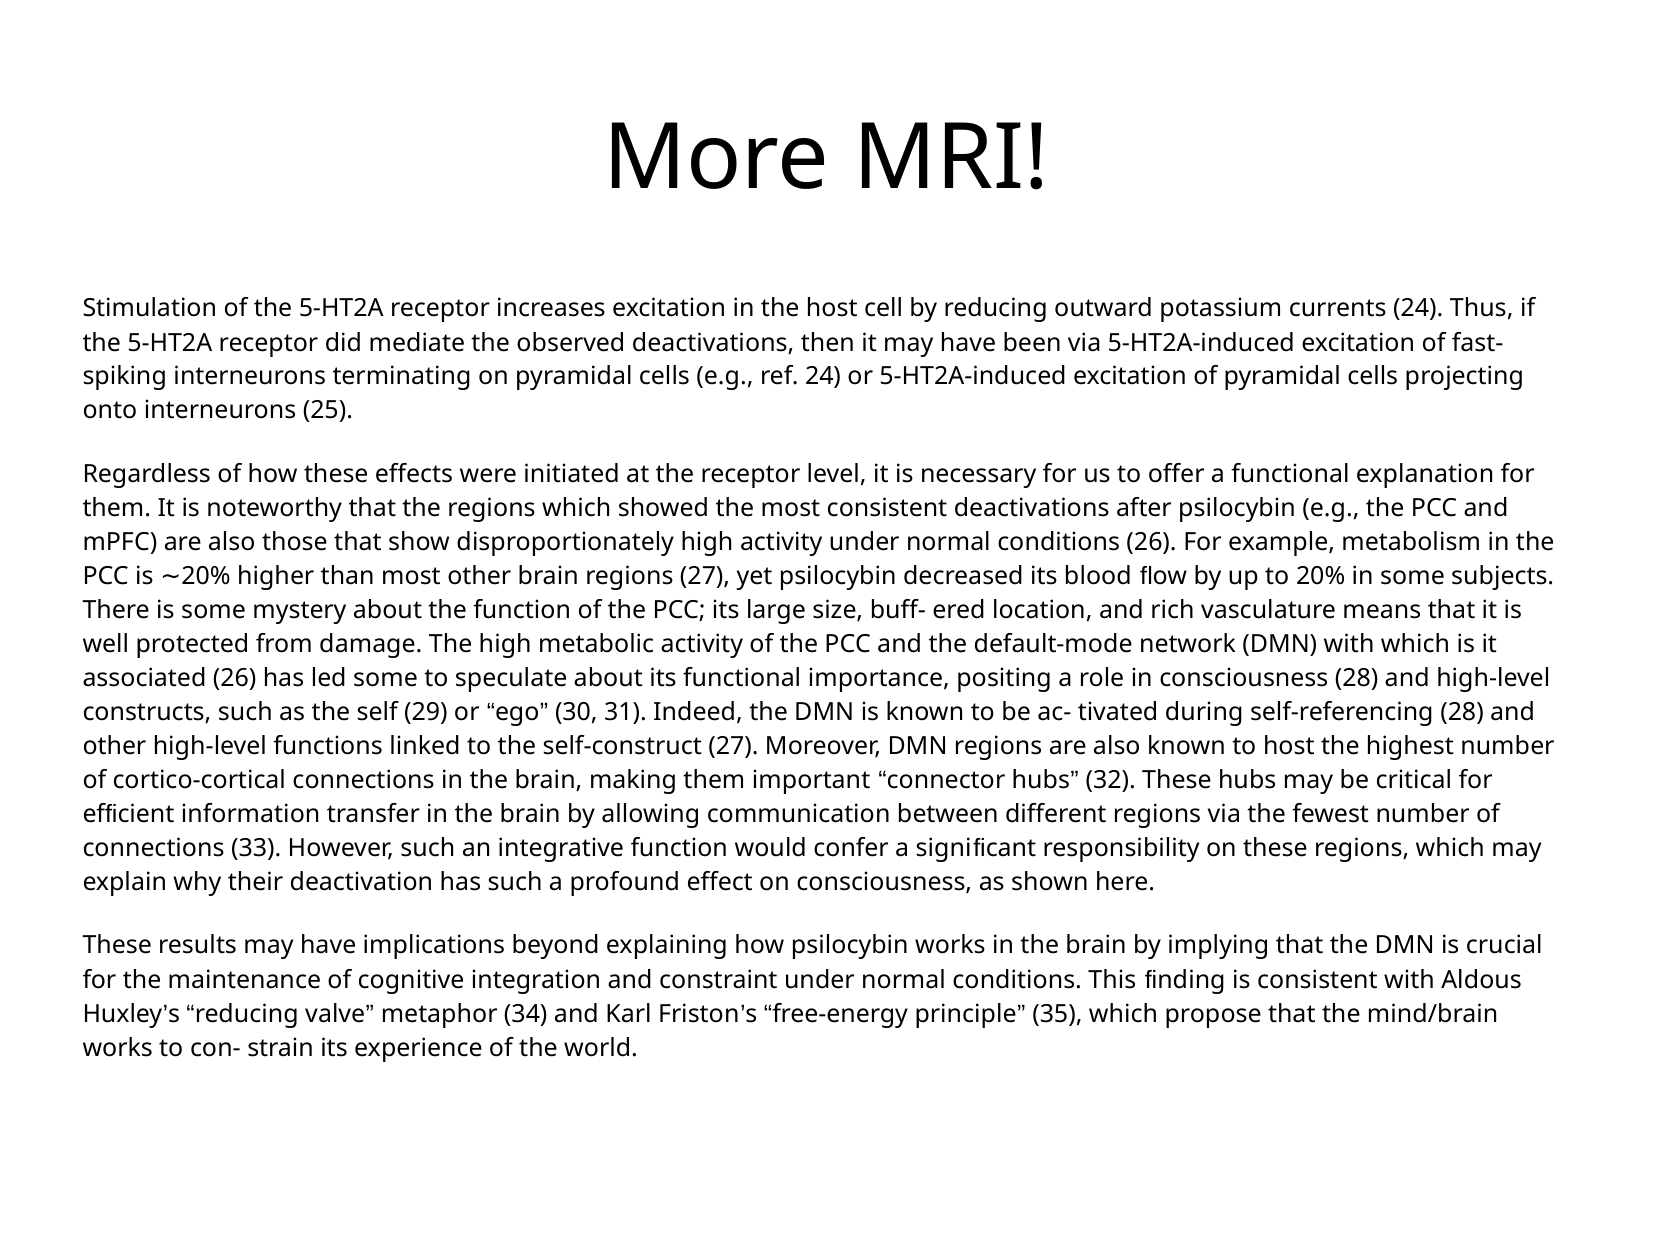

# More MRI!
Stimulation of the 5-HT2A receptor increases excitation in the host cell by reducing outward potassium currents (24). Thus, if the 5-HT2A receptor did mediate the observed deactivations, then it may have been via 5-HT2A-induced excitation of fast-spiking interneurons terminating on pyramidal cells (e.g., ref. 24) or 5-HT2A-induced excitation of pyramidal cells projecting onto interneurons (25).
Regardless of how these effects were initiated at the receptor level, it is necessary for us to offer a functional explanation for them. It is noteworthy that the regions which showed the most consistent deactivations after psilocybin (e.g., the PCC and mPFC) are also those that show disproportionately high activity under normal conditions (26). For example, metabolism in the PCC is ∼20% higher than most other brain regions (27), yet psilocybin decreased its blood flow by up to 20% in some subjects. There is some mystery about the function of the PCC; its large size, buff- ered location, and rich vasculature means that it is well protected from damage. The high metabolic activity of the PCC and the default-mode network (DMN) with which is it associated (26) has led some to speculate about its functional importance, positing a role in consciousness (28) and high-level constructs, such as the self (29) or “ego” (30, 31). Indeed, the DMN is known to be ac- tivated during self-referencing (28) and other high-level functions linked to the self-construct (27). Moreover, DMN regions are also known to host the highest number of cortico-cortical connections in the brain, making them important “connector hubs” (32). These hubs may be critical for efficient information transfer in the brain by allowing communication between different regions via the fewest number of connections (33). However, such an integrative function would confer a significant responsibility on these regions, which may explain why their deactivation has such a profound effect on consciousness, as shown here.
These results may have implications beyond explaining how psilocybin works in the brain by implying that the DMN is crucial for the maintenance of cognitive integration and constraint under normal conditions. This finding is consistent with Aldous Huxley’s “reducing valve” metaphor (34) and Karl Friston’s “free-energy principle” (35), which propose that the mind/brain works to con- strain its experience of the world.